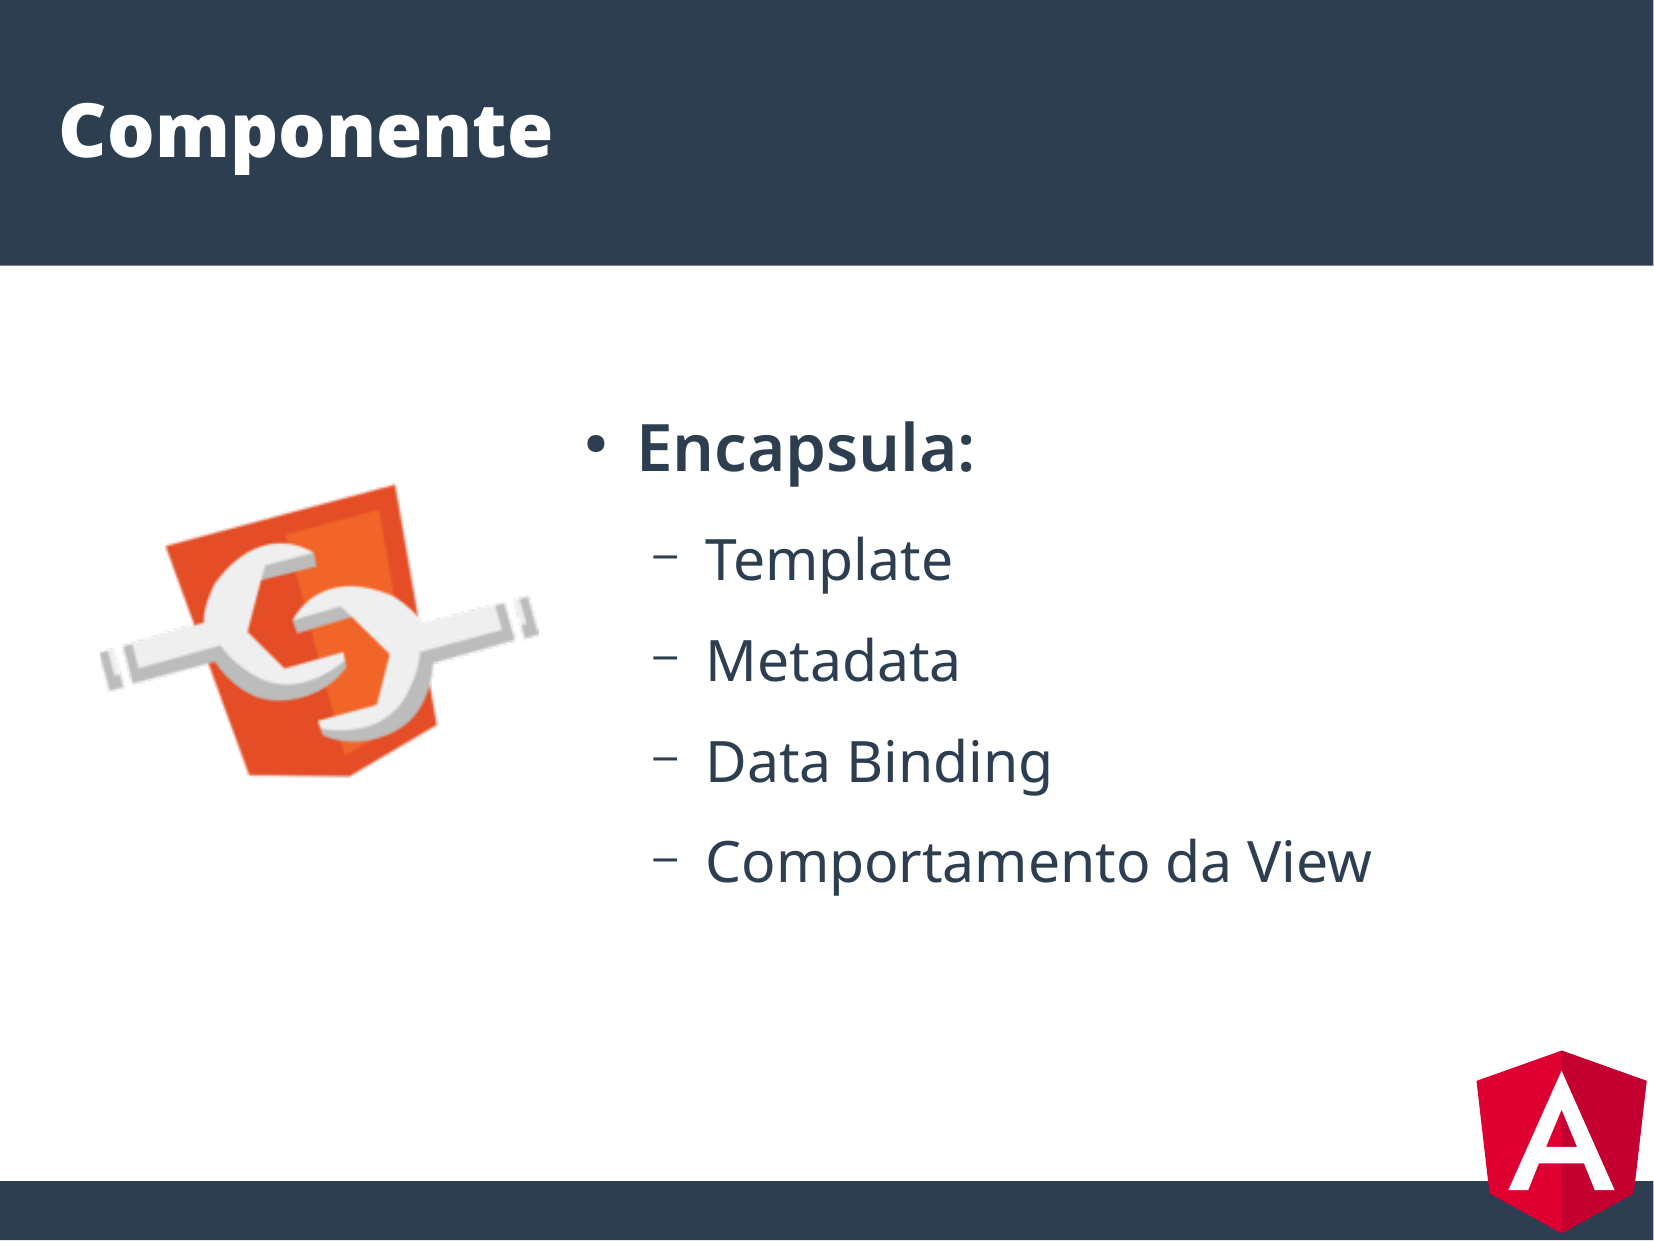

# Componente
Encapsula:
Template
Metadata
Data Binding
Comportamento da View